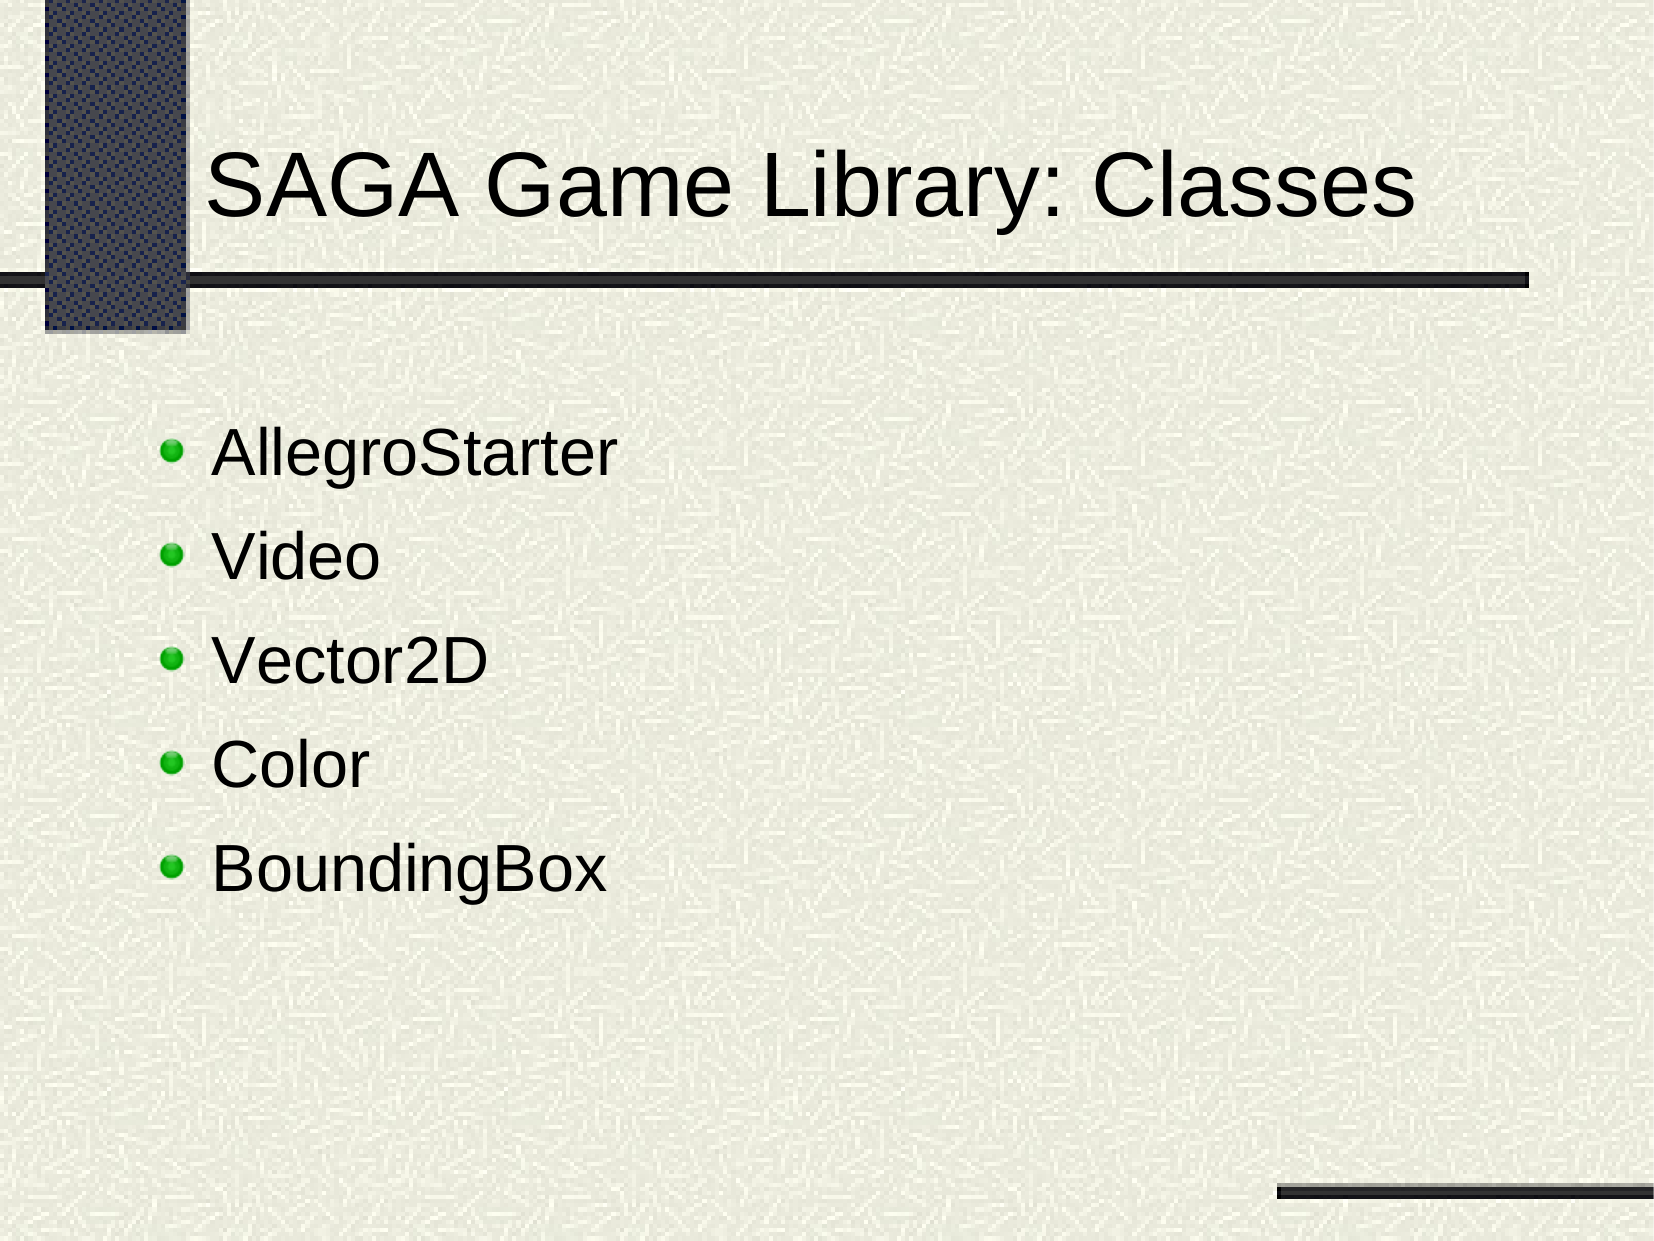

SAGA Game Library: Classes
AllegroStarter
Video
Vector2D
Color
BoundingBox